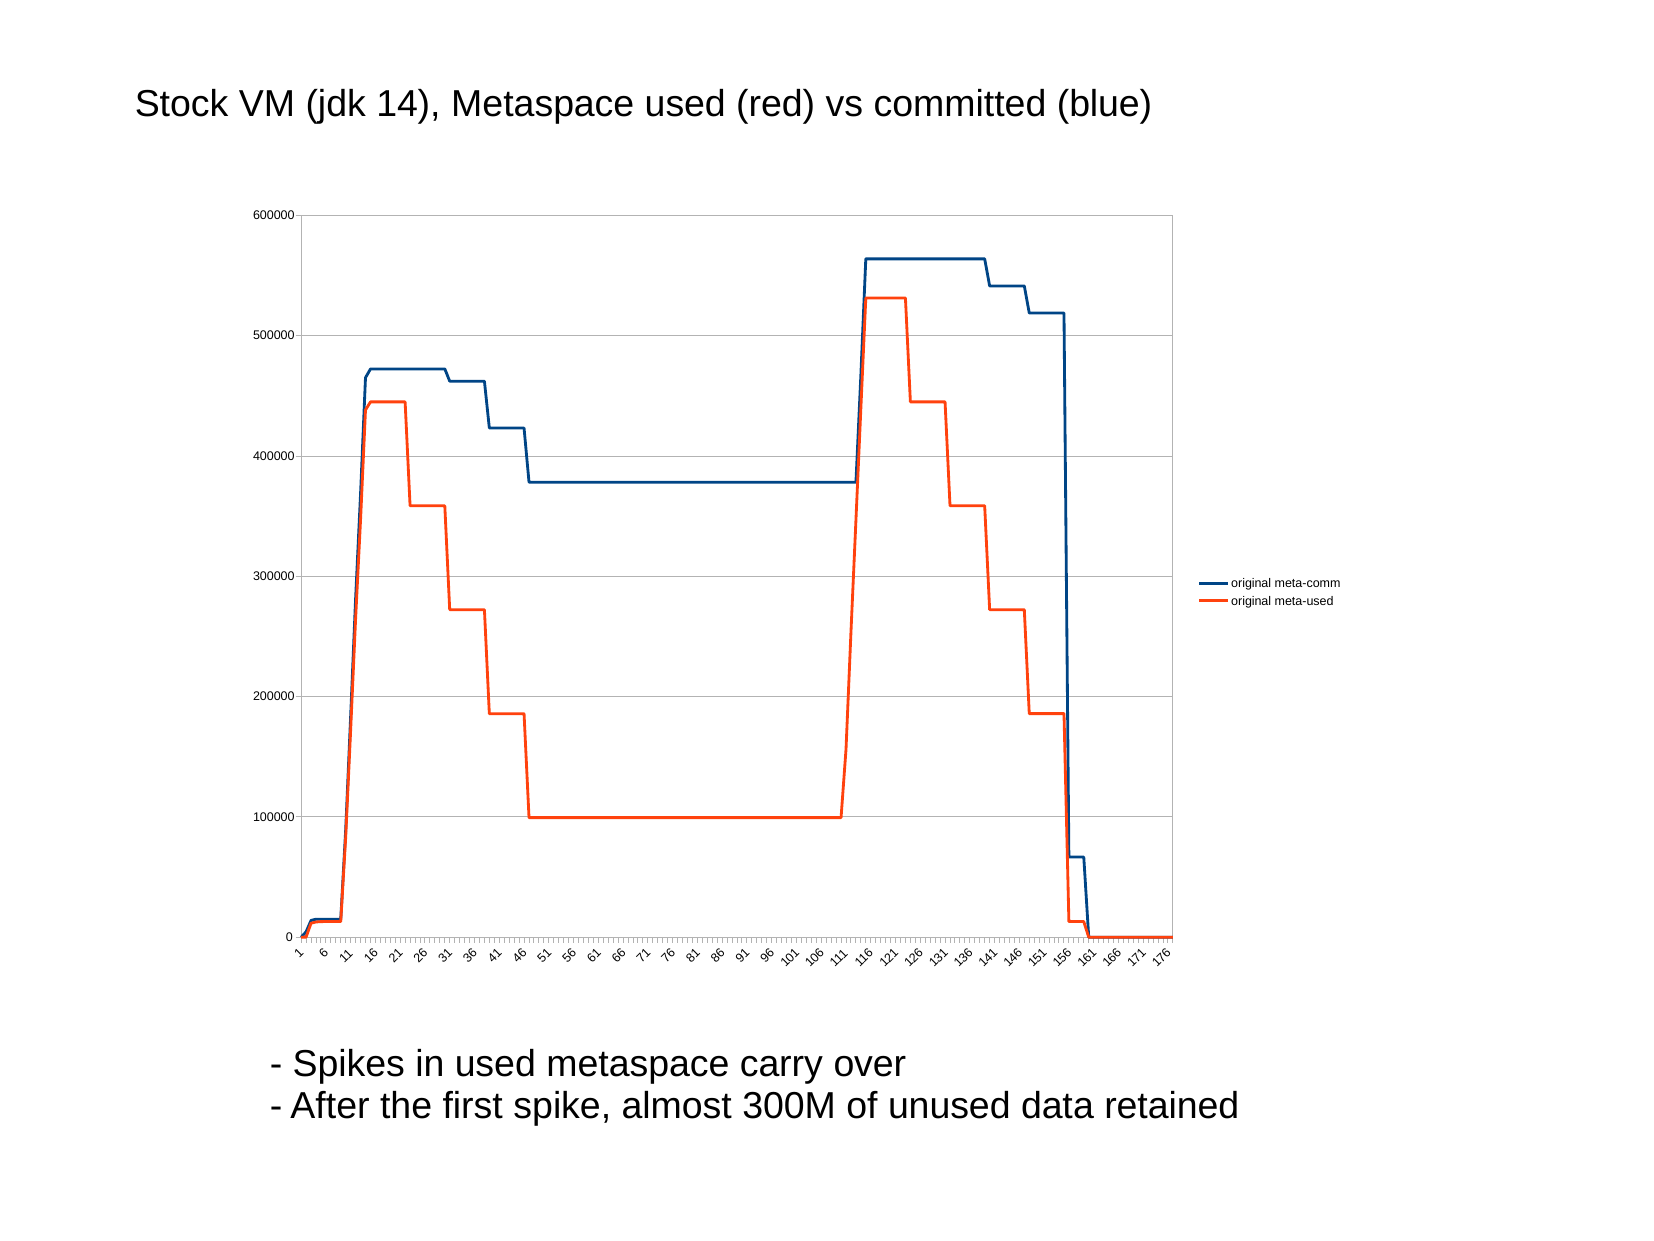

Stock VM (jdk 14), Metaspace used (red) vs committed (blue)
- Spikes in used metaspace carry over
- After the first spike, almost 300M of unused data retained